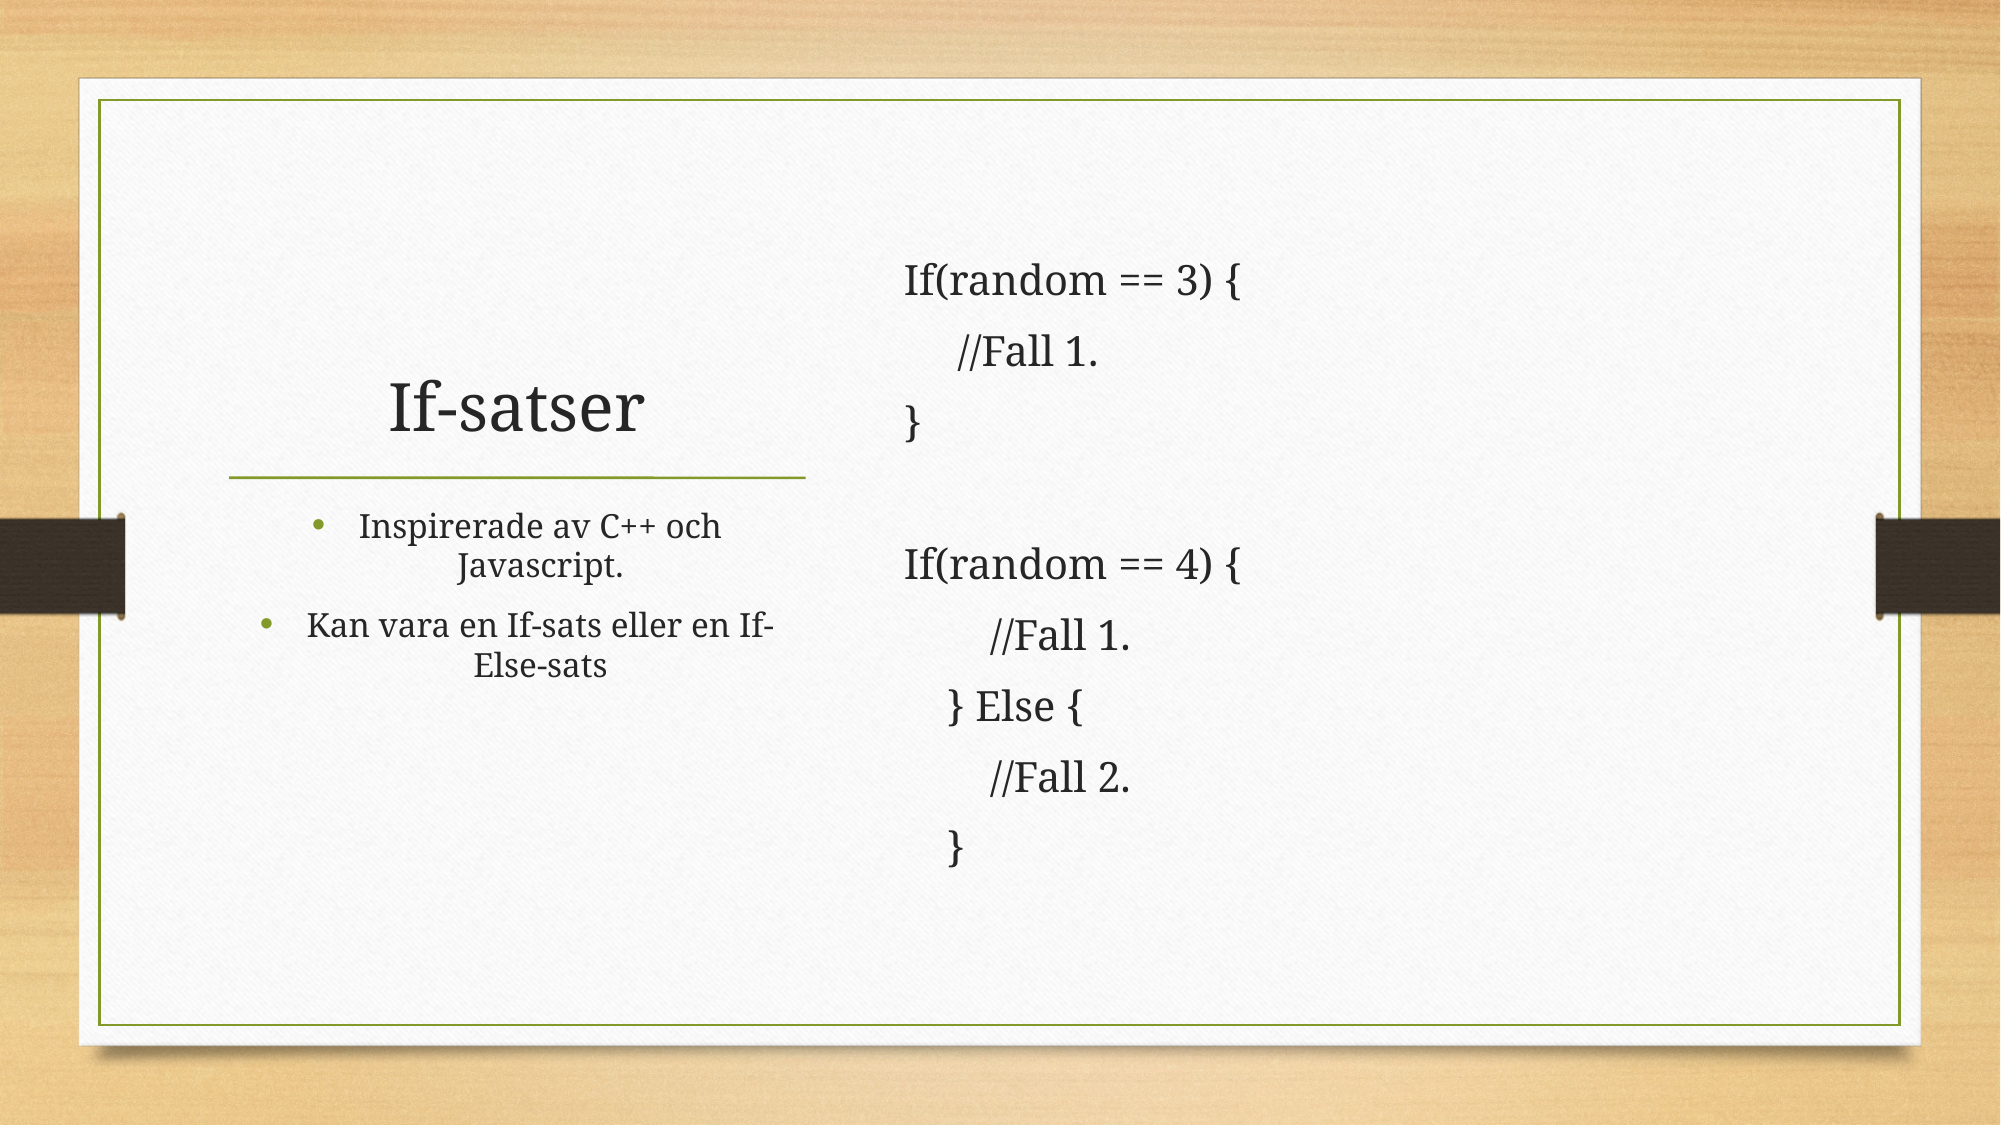

If(random == 3) {
     //Fall 1.
}
If(random == 4) {
        //Fall 1.
    } Else {
        //Fall 2.
    }
# If-satser
Inspirerade av C++ och Javascript.
Kan vara en If-sats eller en If-Else-sats